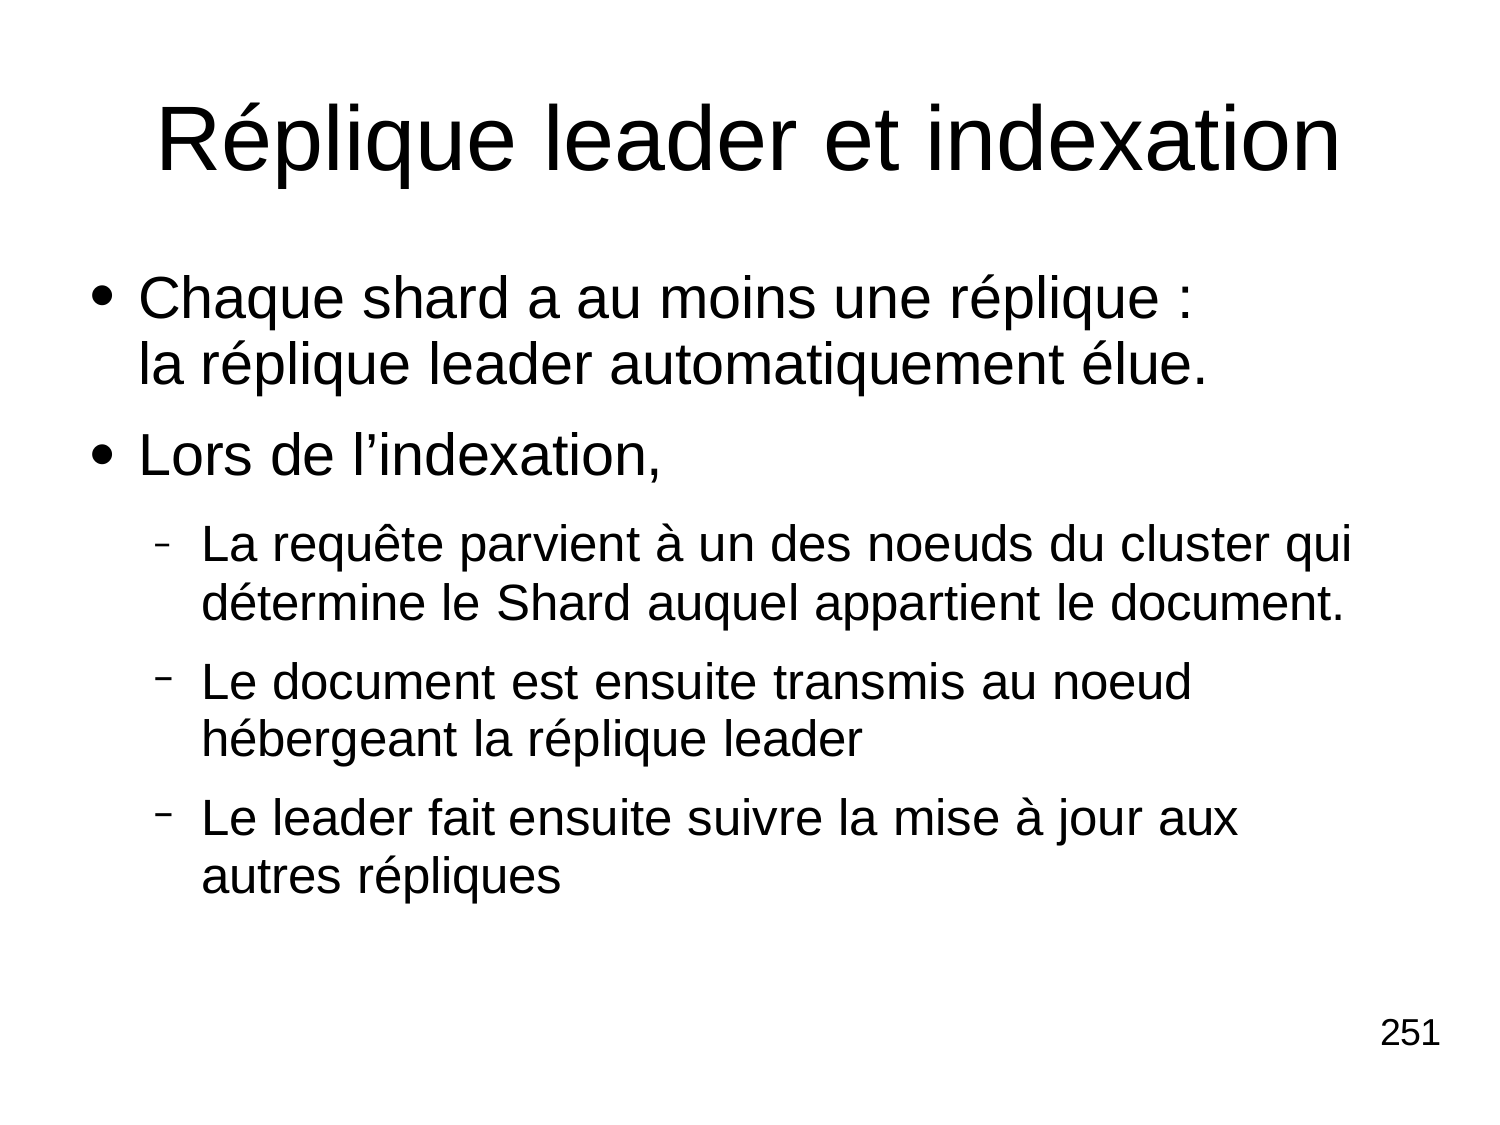

# Réplique leader et indexation
Chaque shard a au moins une réplique : la réplique leader automatiquement élue.
Lors de l’indexation,
●
●
–	La requête parvient à un des noeuds du cluster qui détermine le Shard auquel appartient le document.
Le document est ensuite transmis au noeud hébergeant la réplique leader
Le leader fait ensuite suivre la mise à jour aux autres répliques
–
–
251